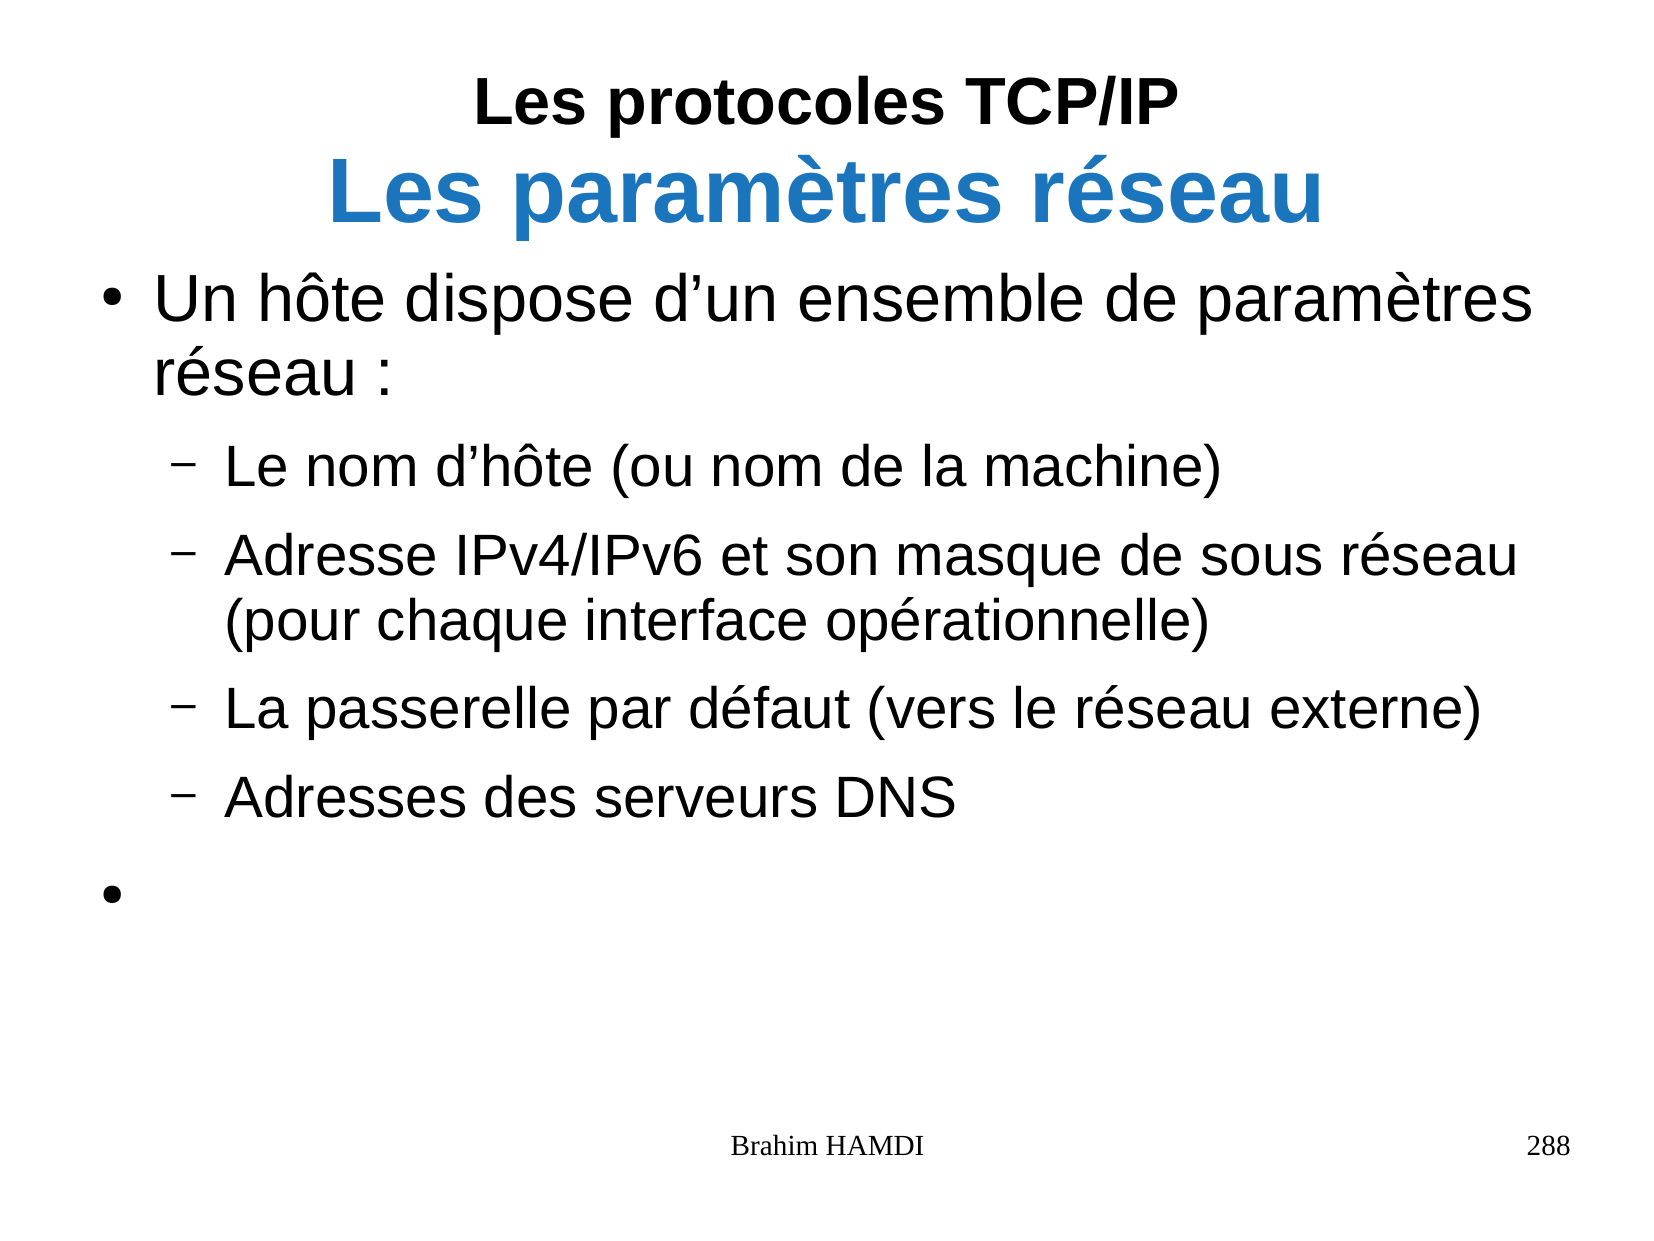

# Les protocoles TCP/IP Les paramètres réseau
Un hôte dispose d’un ensemble de paramètres réseau :
Le nom d’hôte (ou nom de la machine)
Adresse IPv4/IPv6 et son masque de sous réseau (pour chaque interface opérationnelle)
La passerelle par défaut (vers le réseau externe)
Adresses des serveurs DNS
Brahim HAMDI
288